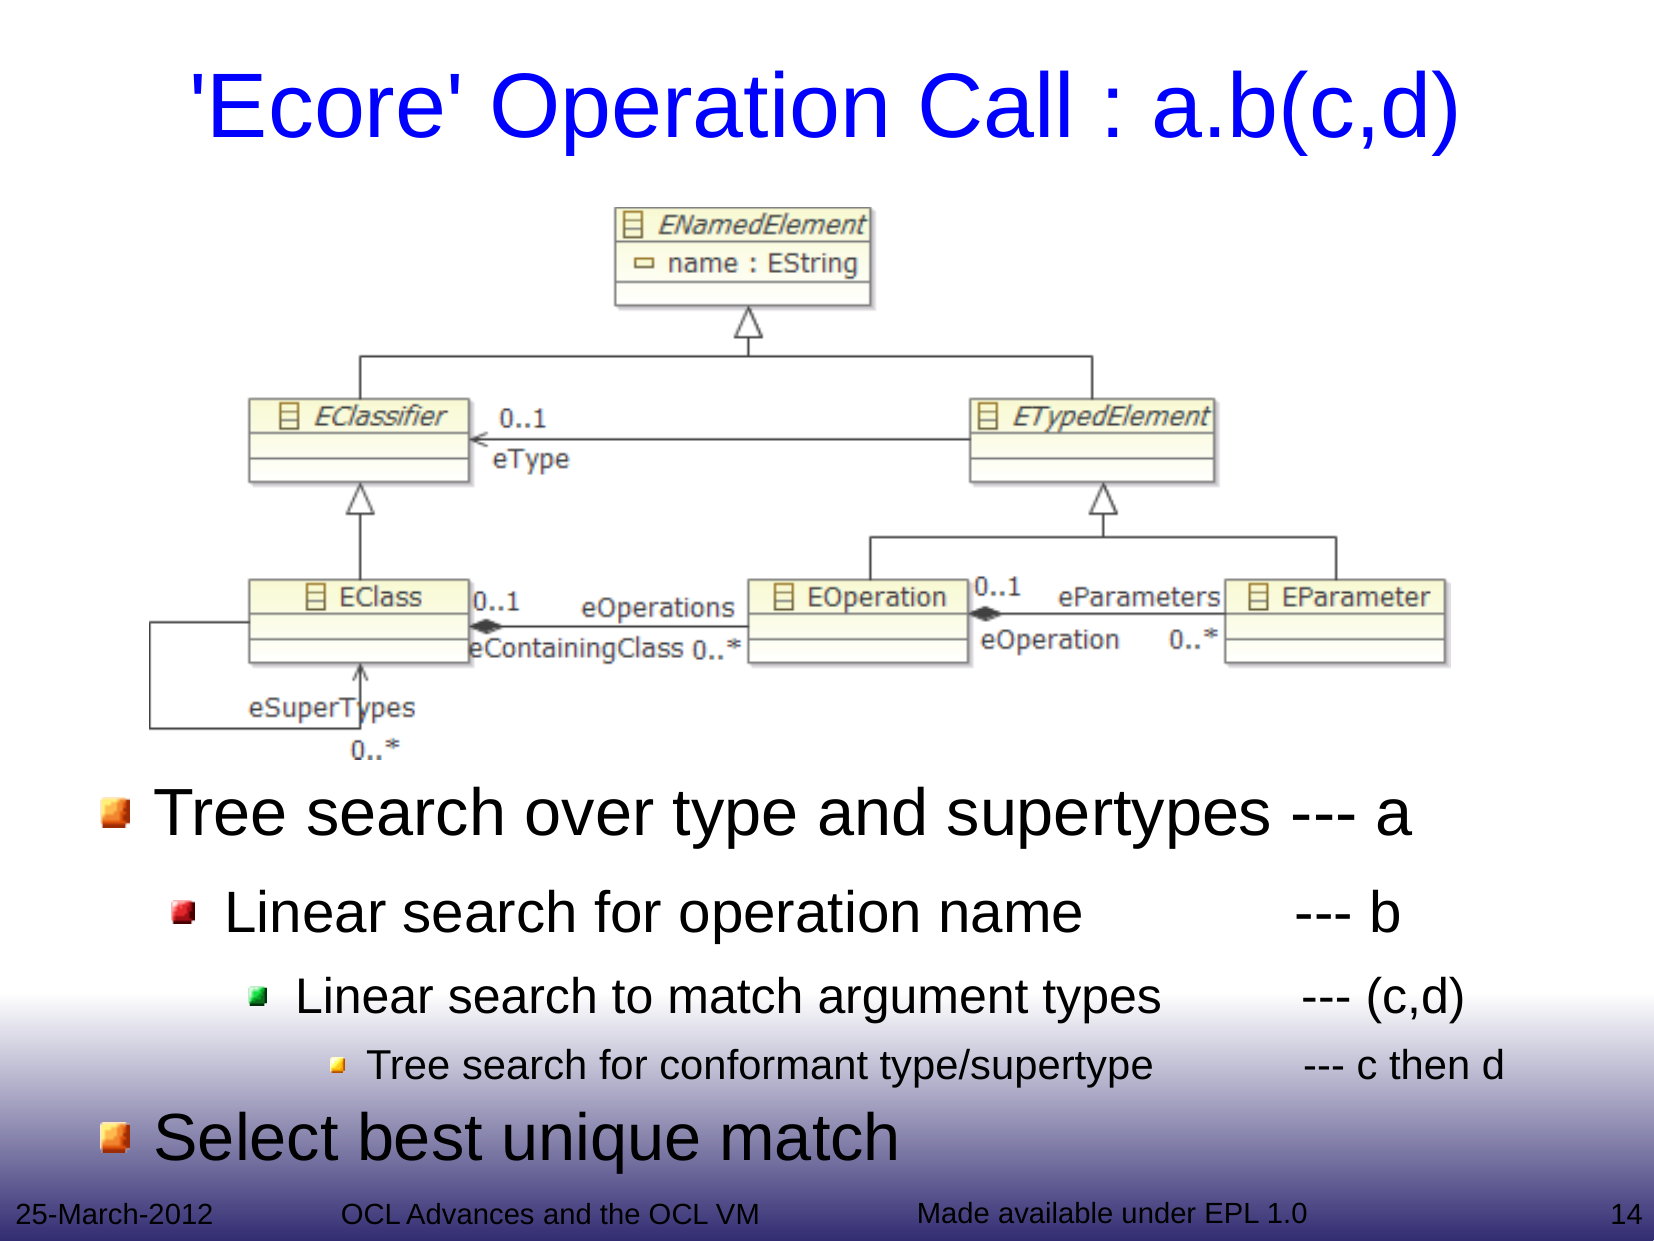

# 'Ecore' Operation Call : a.b(c,d)
Tree search over type and supertypes --- a
Linear search for operation name --- b
Linear search to match argument types --- (c,d)
Tree search for conformant type/supertype --- c then d
Select best unique match
25-March-2012
OCL Advances and the OCL VM
14